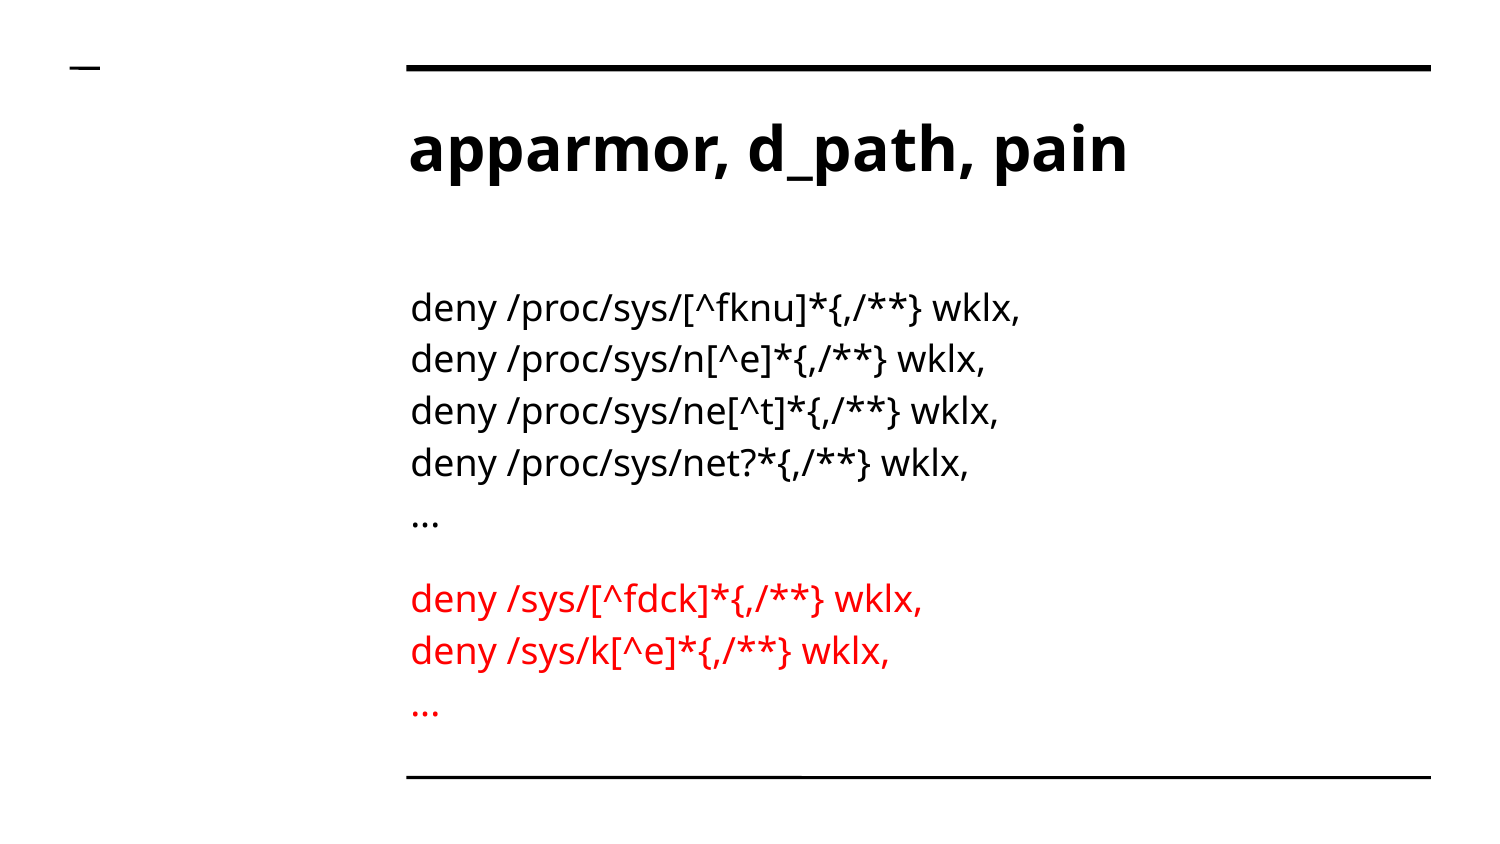

# apparmor, d_path, pain
deny /proc/sys/[^fknu]*{,/**} wklx,
deny /proc/sys/n[^e]*{,/**} wklx,
deny /proc/sys/ne[^t]*{,/**} wklx,
deny /proc/sys/net?*{,/**} wklx,
...
deny /sys/[^fdck]*{,/**} wklx,
deny /sys/k[^e]*{,/**} wklx,
...